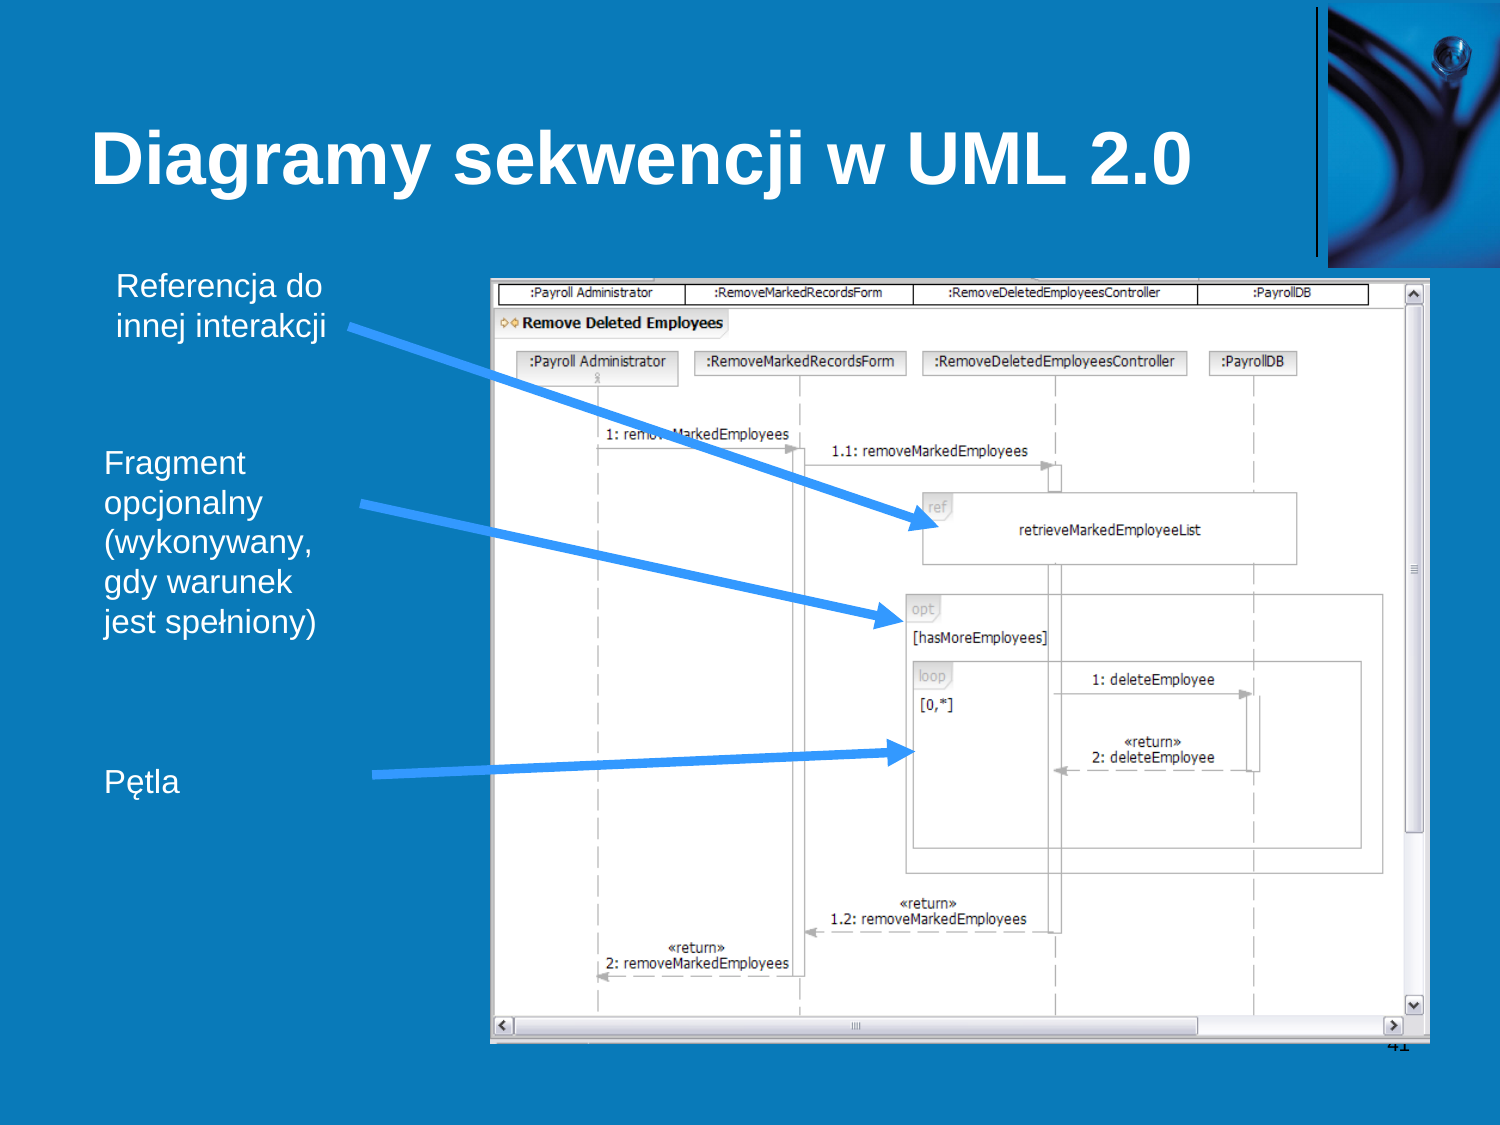

# Diagramy sekwencji w UML 2.0
Referencja do innej interakcji
Fragment opcjonalny
(wykonywany, gdy warunek jest spełniony)
Pętla
41